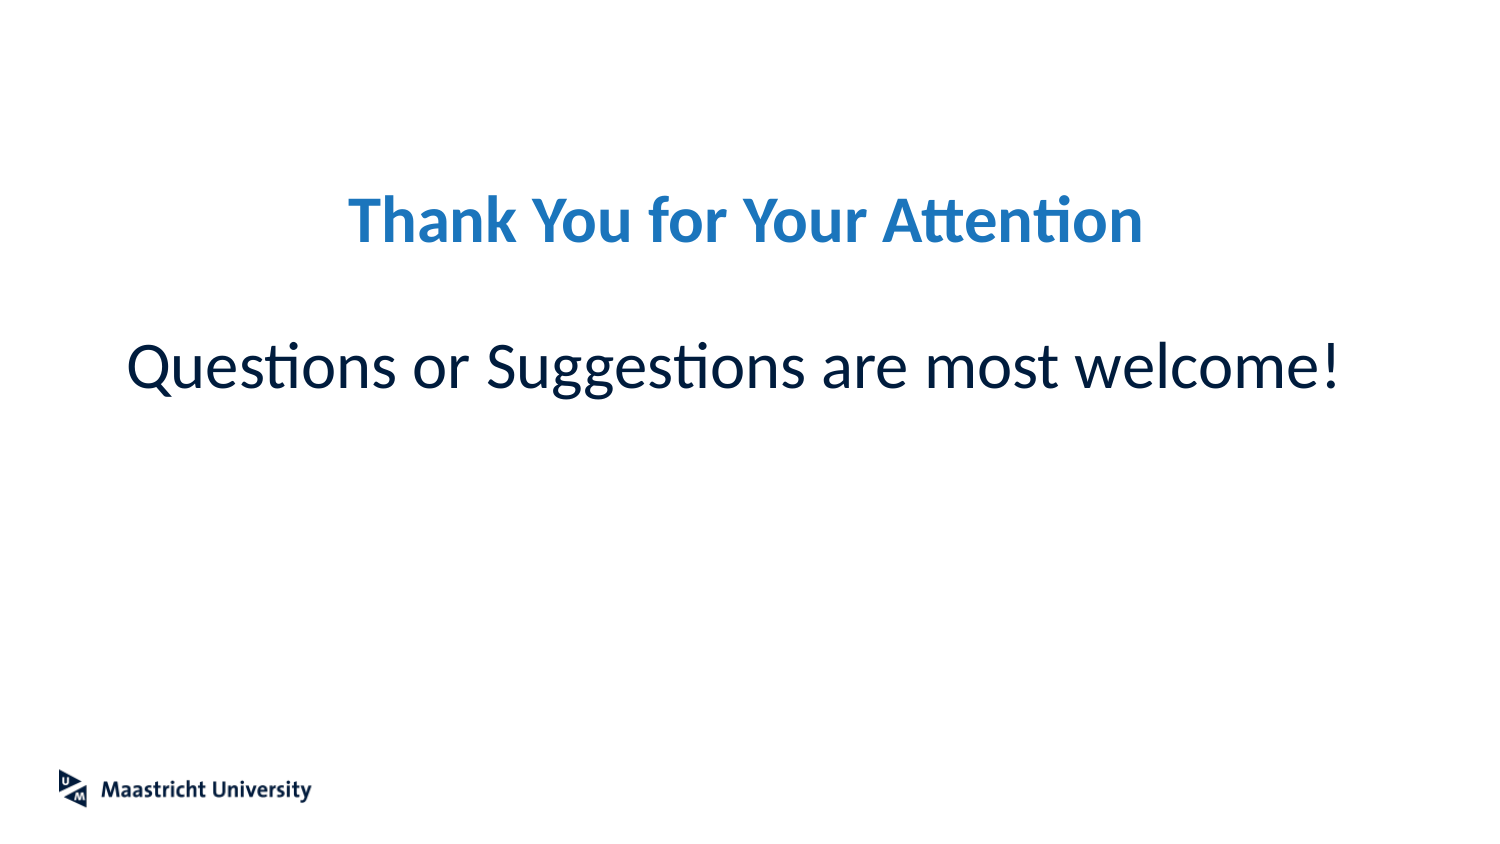

# Thank You for Your Attention
Questions or Suggestions are most welcome!